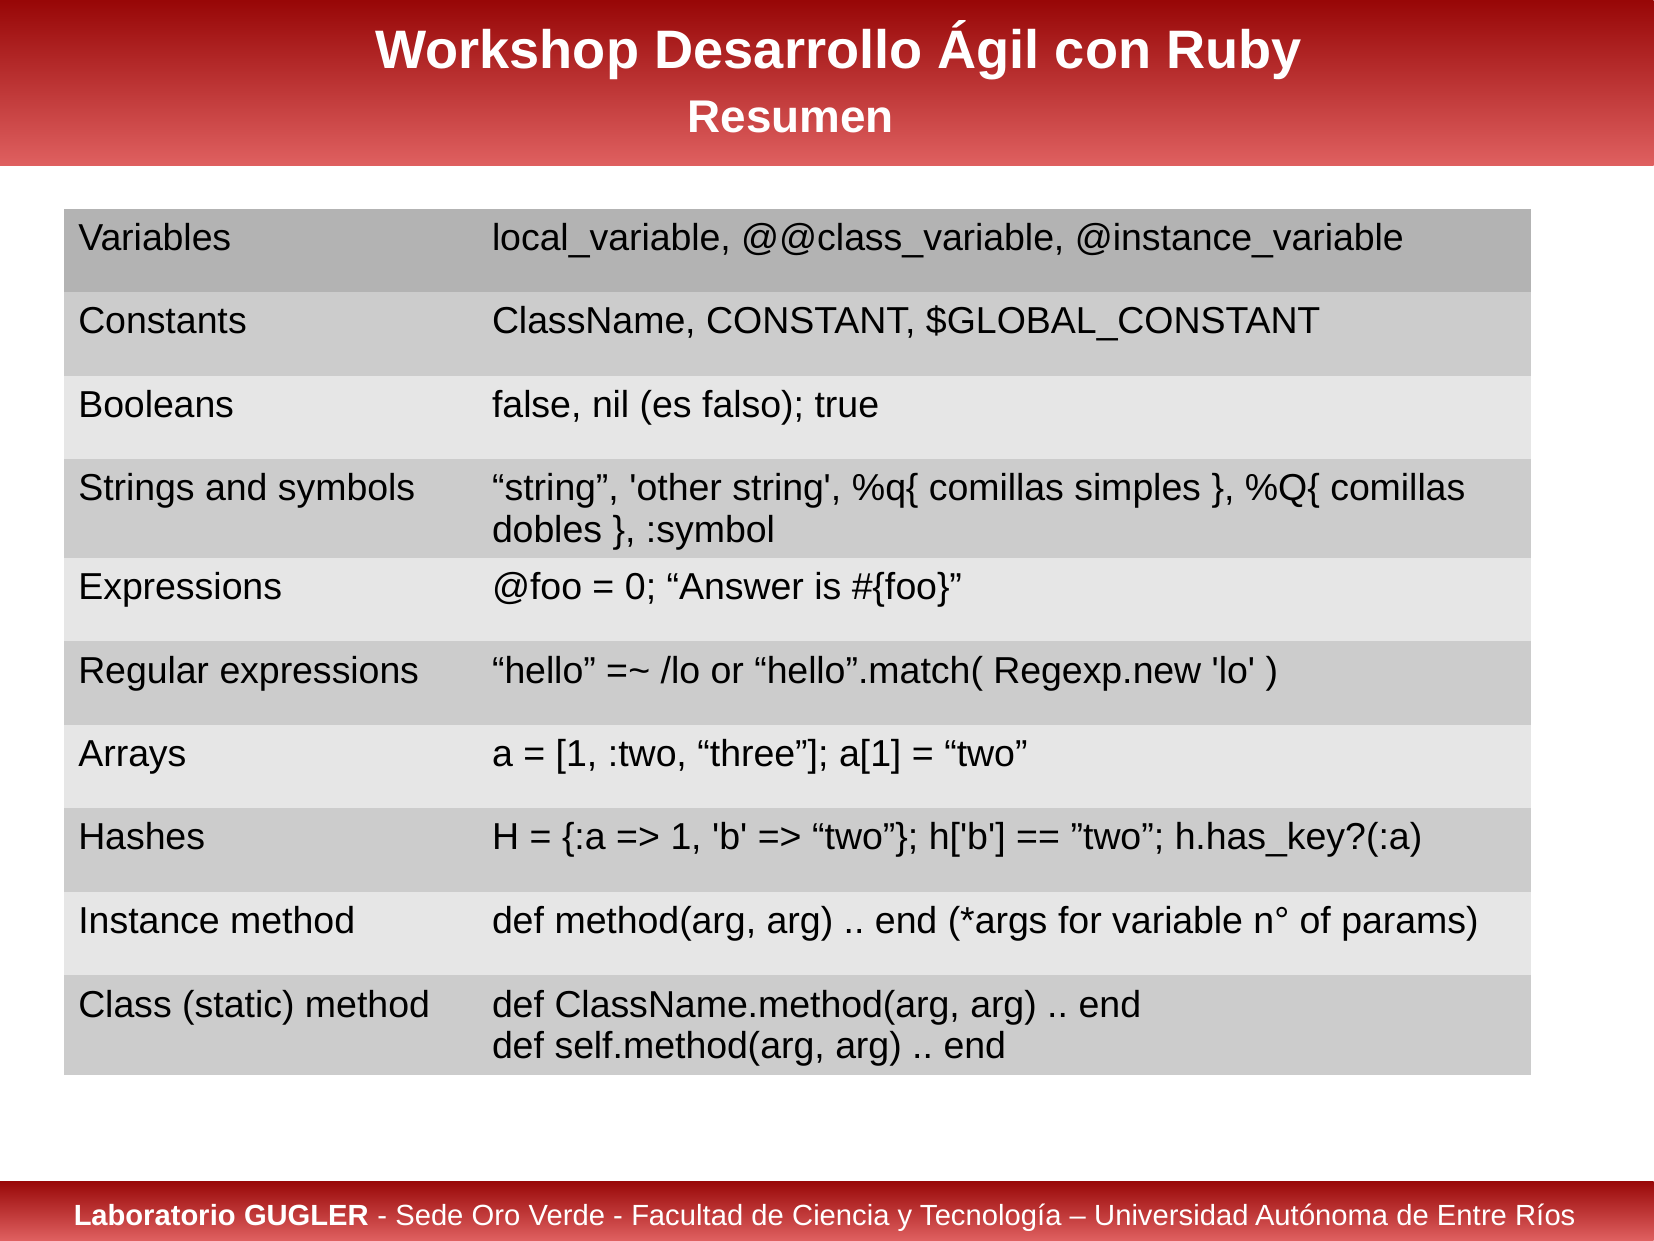

Workshop Desarrollo Ágil con Ruby
Resumen
| Variables | local\_variable, @@class\_variable, @instance\_variable |
| --- | --- |
| Constants | ClassName, CONSTANT, $GLOBAL\_CONSTANT |
| Booleans | false, nil (es falso); true |
| Strings and symbols | “string”, 'other string', %q{ comillas simples }, %Q{ comillas dobles }, :symbol |
| Expressions | @foo = 0; “Answer is #{foo}” |
| Regular expressions | “hello” =~ /lo or “hello”.match( Regexp.new 'lo' ) |
| Arrays | a = [1, :two, “three”]; a[1] = “two” |
| Hashes | H = {:a => 1, 'b' => “two”}; h['b'] == ”two”; h.has\_key?(:a) |
| Instance method | def method(arg, arg) .. end (\*args for variable n° of params) |
| Class (static) method | def ClassName.method(arg, arg) .. end def self.method(arg, arg) .. end |
Laboratorio GUGLER - Sede Oro Verde - Facultad de Ciencia y Tecnología – Universidad Autónoma de Entre Ríos